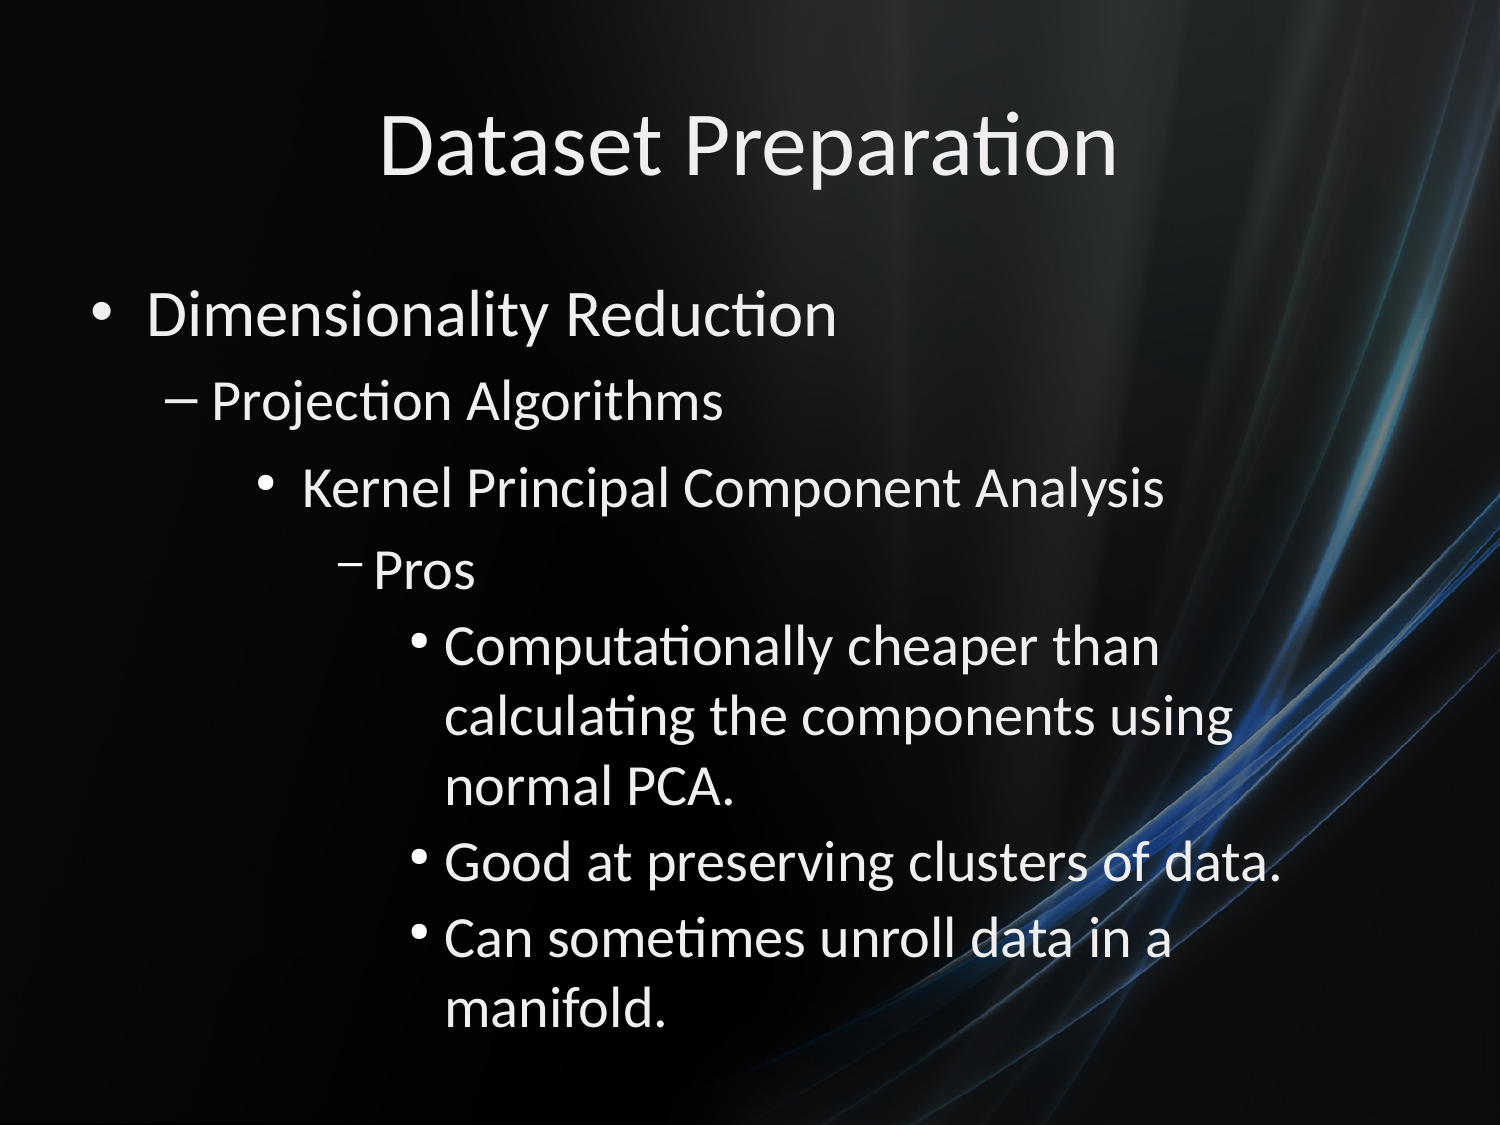

# Dataset Preparation
Dimensionality Reduction
Projection Algorithms
Kernel Principal Component Analysis
Pros
Computationally cheaper than calculating the components using normal PCA.
Good at preserving clusters of data.
Can sometimes unroll data in a manifold.